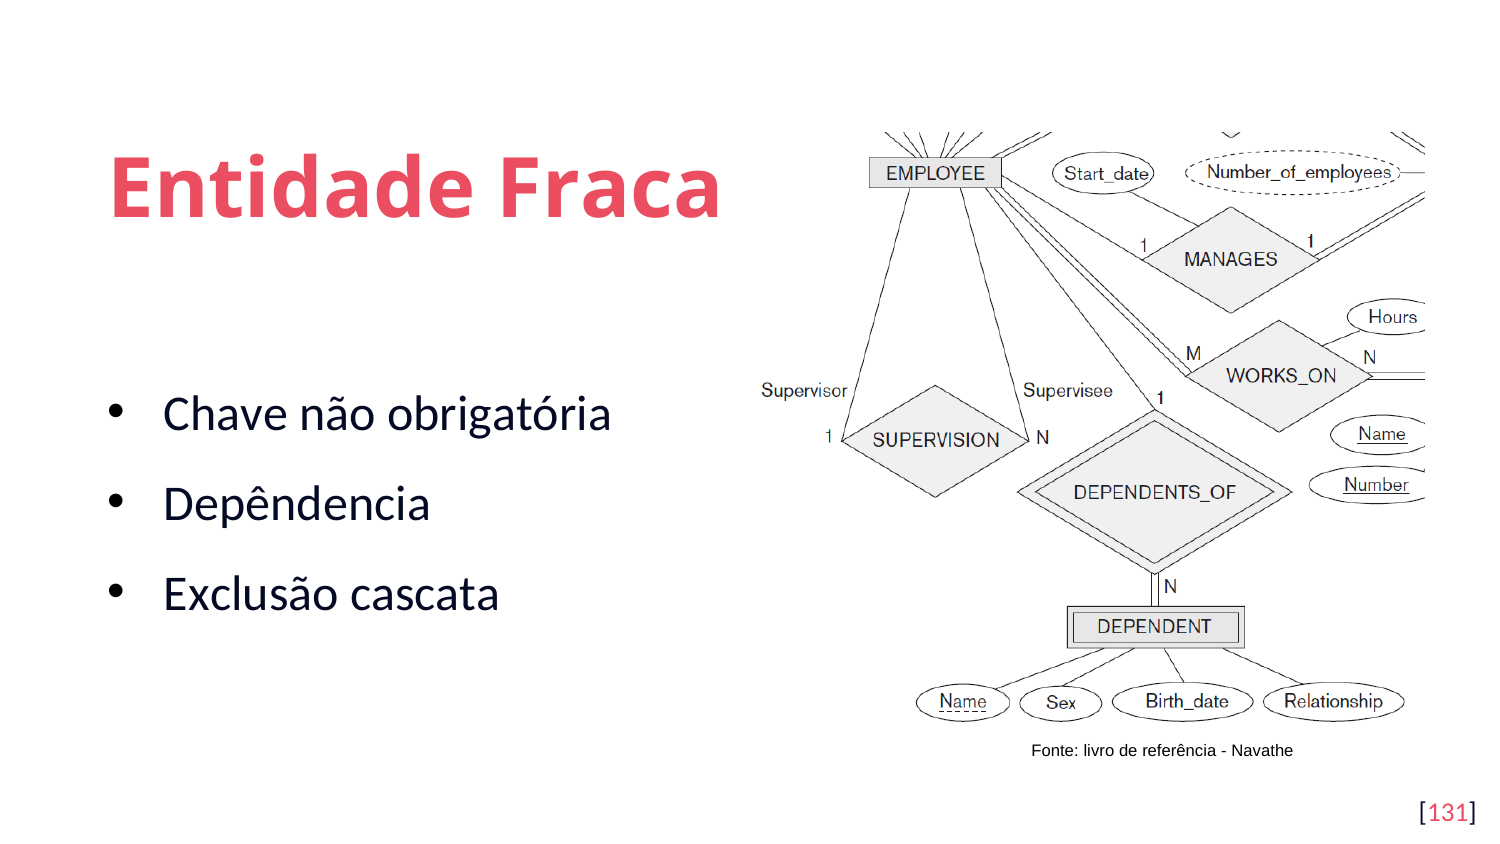

Entidade Fraca
Chave não obrigatória
Depêndencia
Exclusão cascata
Fonte: livro de referência - Navathe